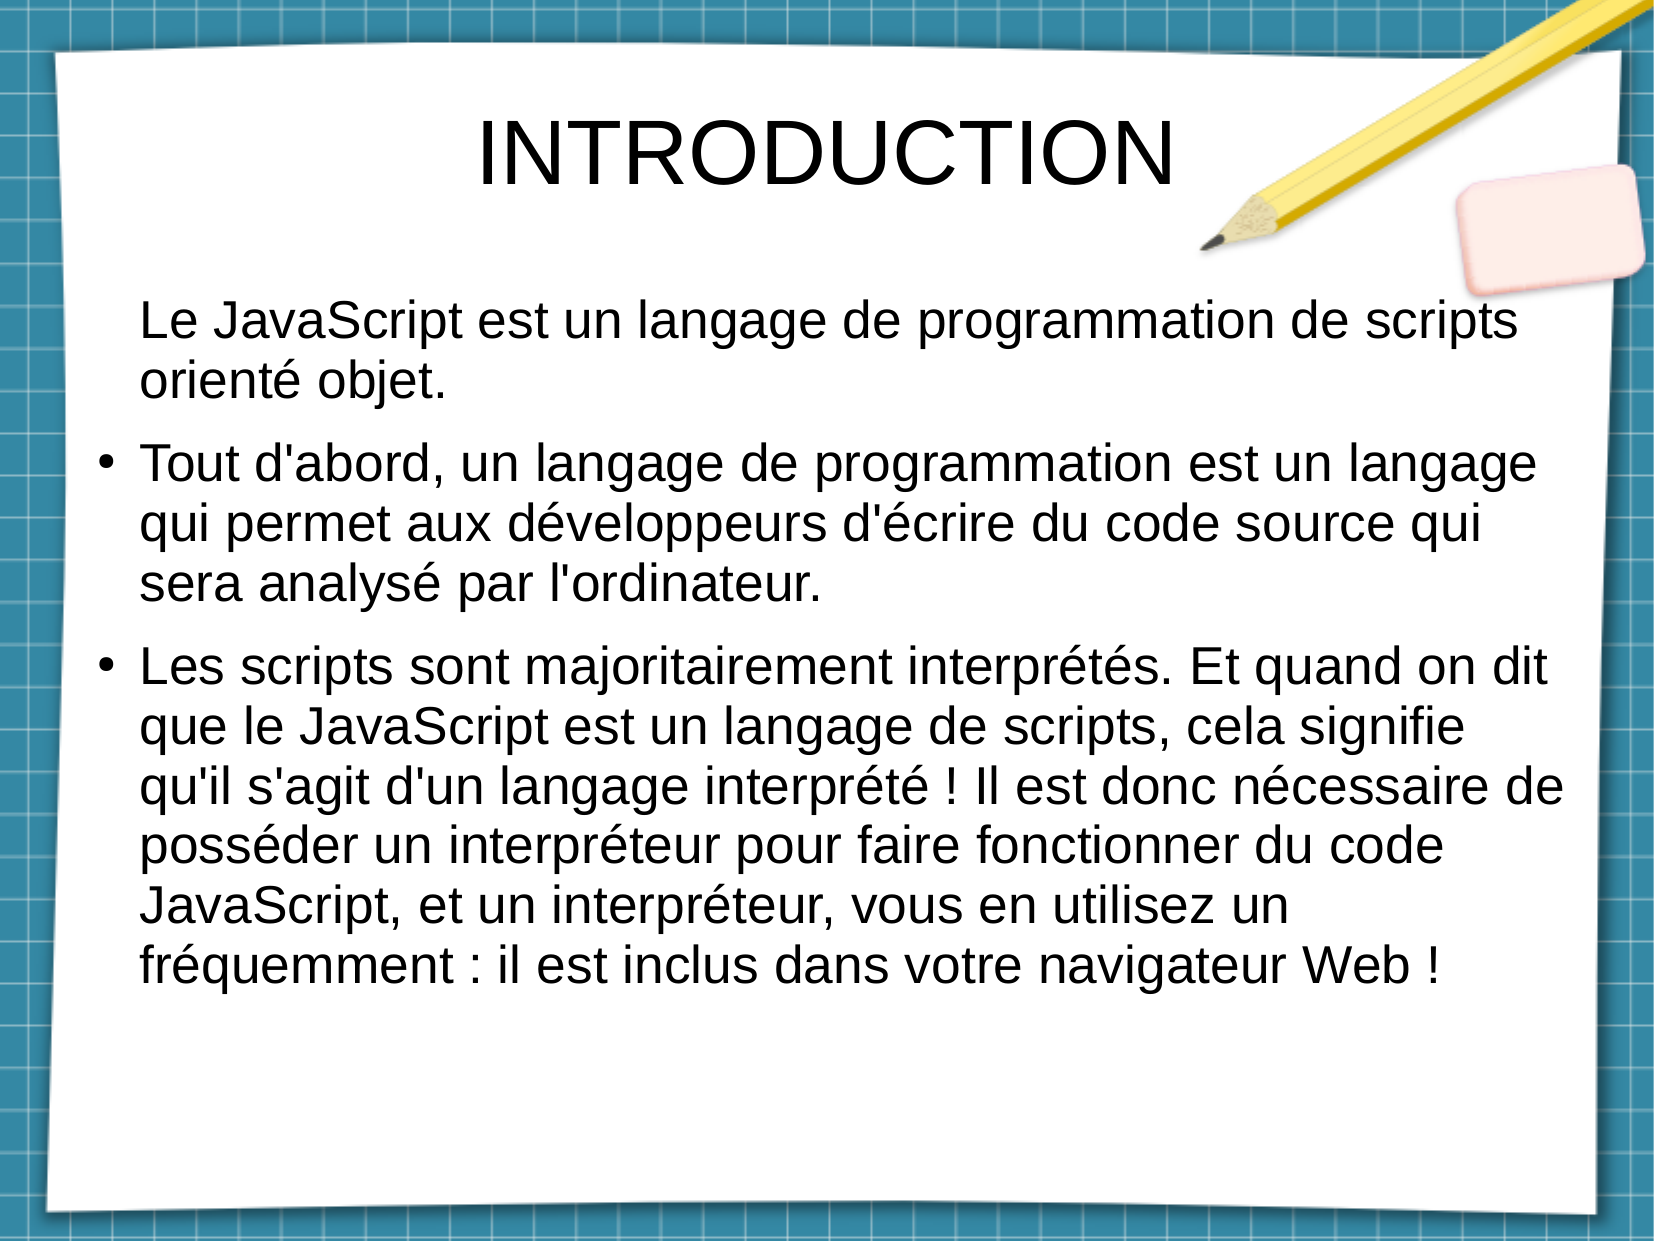

# INTRODUCTION
Le JavaScript est un langage de programmation de scripts orienté objet.
Tout d'abord, un langage de programmation est un langage qui permet aux développeurs d'écrire du code source qui sera analysé par l'ordinateur.
Les scripts sont majoritairement interprétés. Et quand on dit que le JavaScript est un langage de scripts, cela signifie qu'il s'agit d'un langage interprété ! Il est donc nécessaire de posséder un interpréteur pour faire fonctionner du code JavaScript, et un interpréteur, vous en utilisez un fréquemment : il est inclus dans votre navigateur Web !